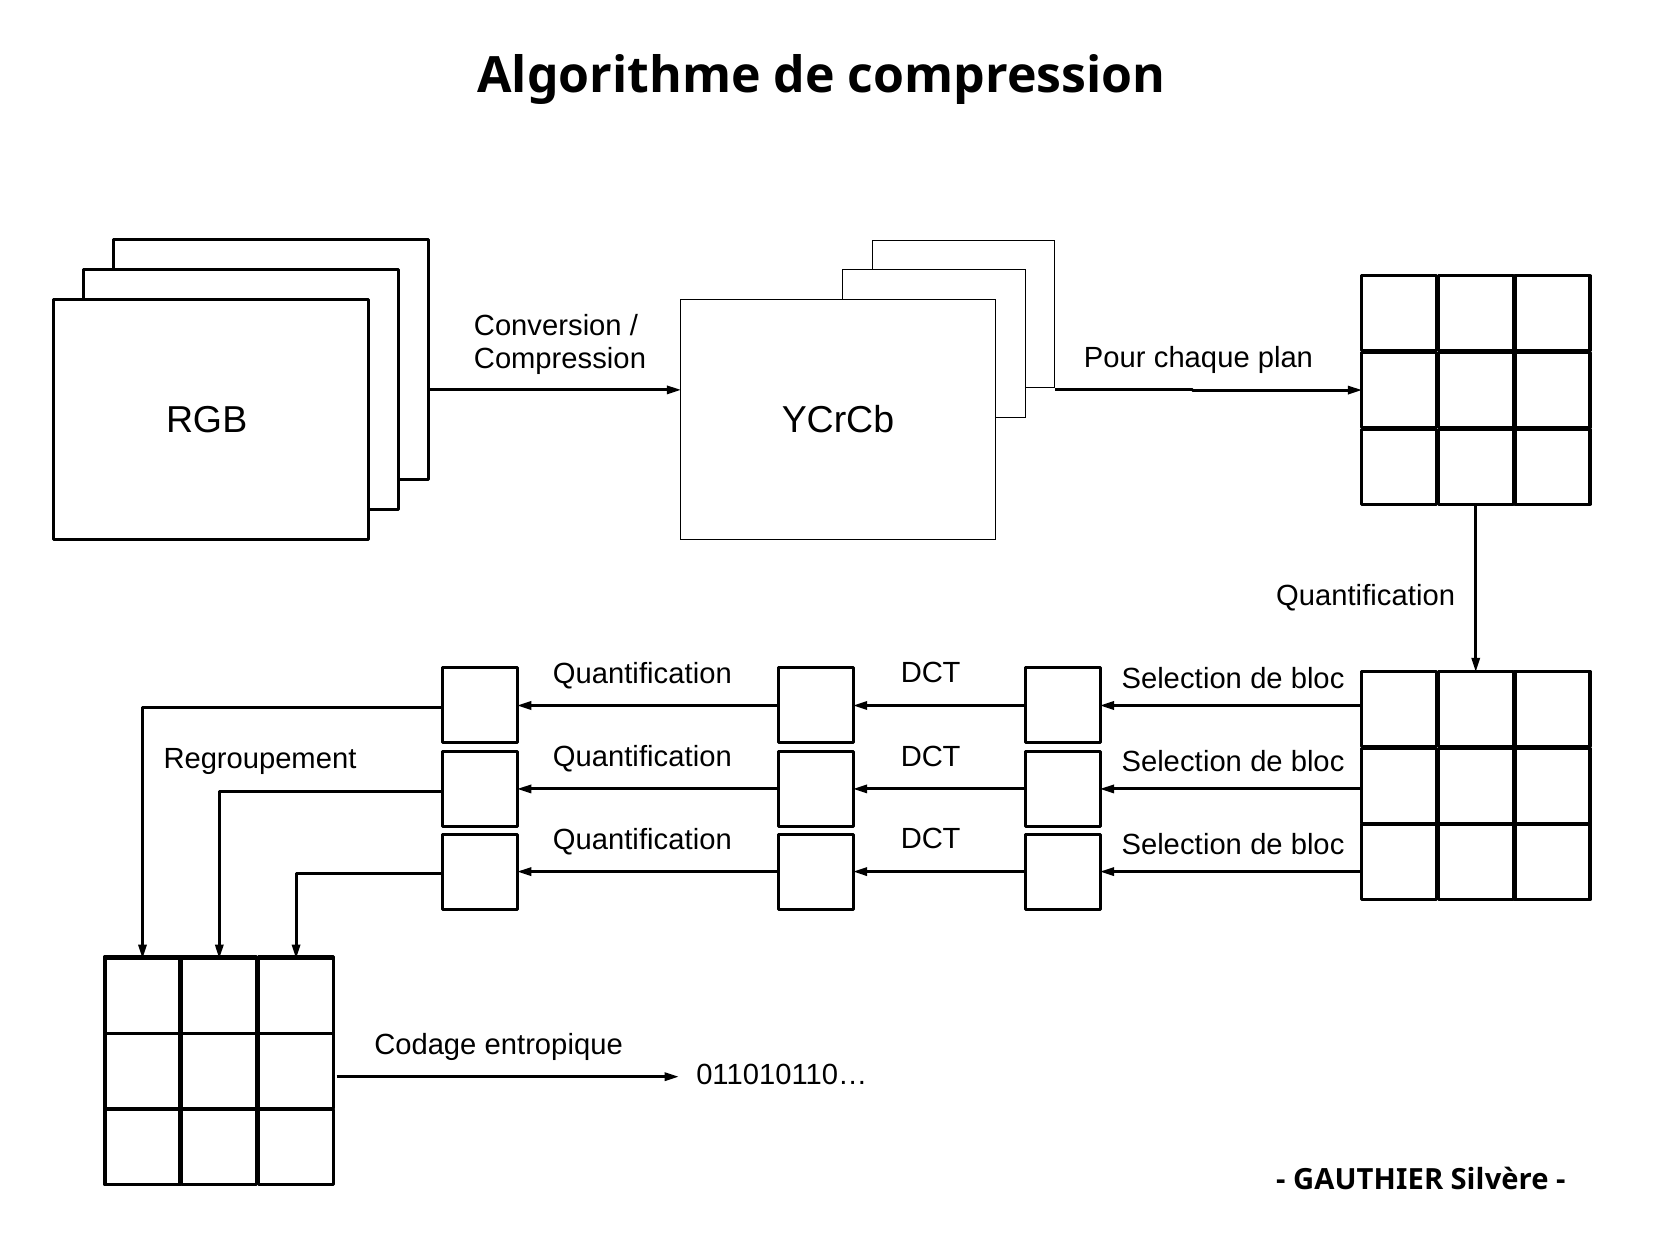

Algorithme de compression
RGB
YCrCb
Conversion /
Compression
Pour chaque plan
Quantification
DCT
Quantification
Selection de bloc
DCT
Quantification
Regroupement
Selection de bloc
DCT
Quantification
Selection de bloc
Codage entropique
011010110…
- GAUTHIER Silvère -